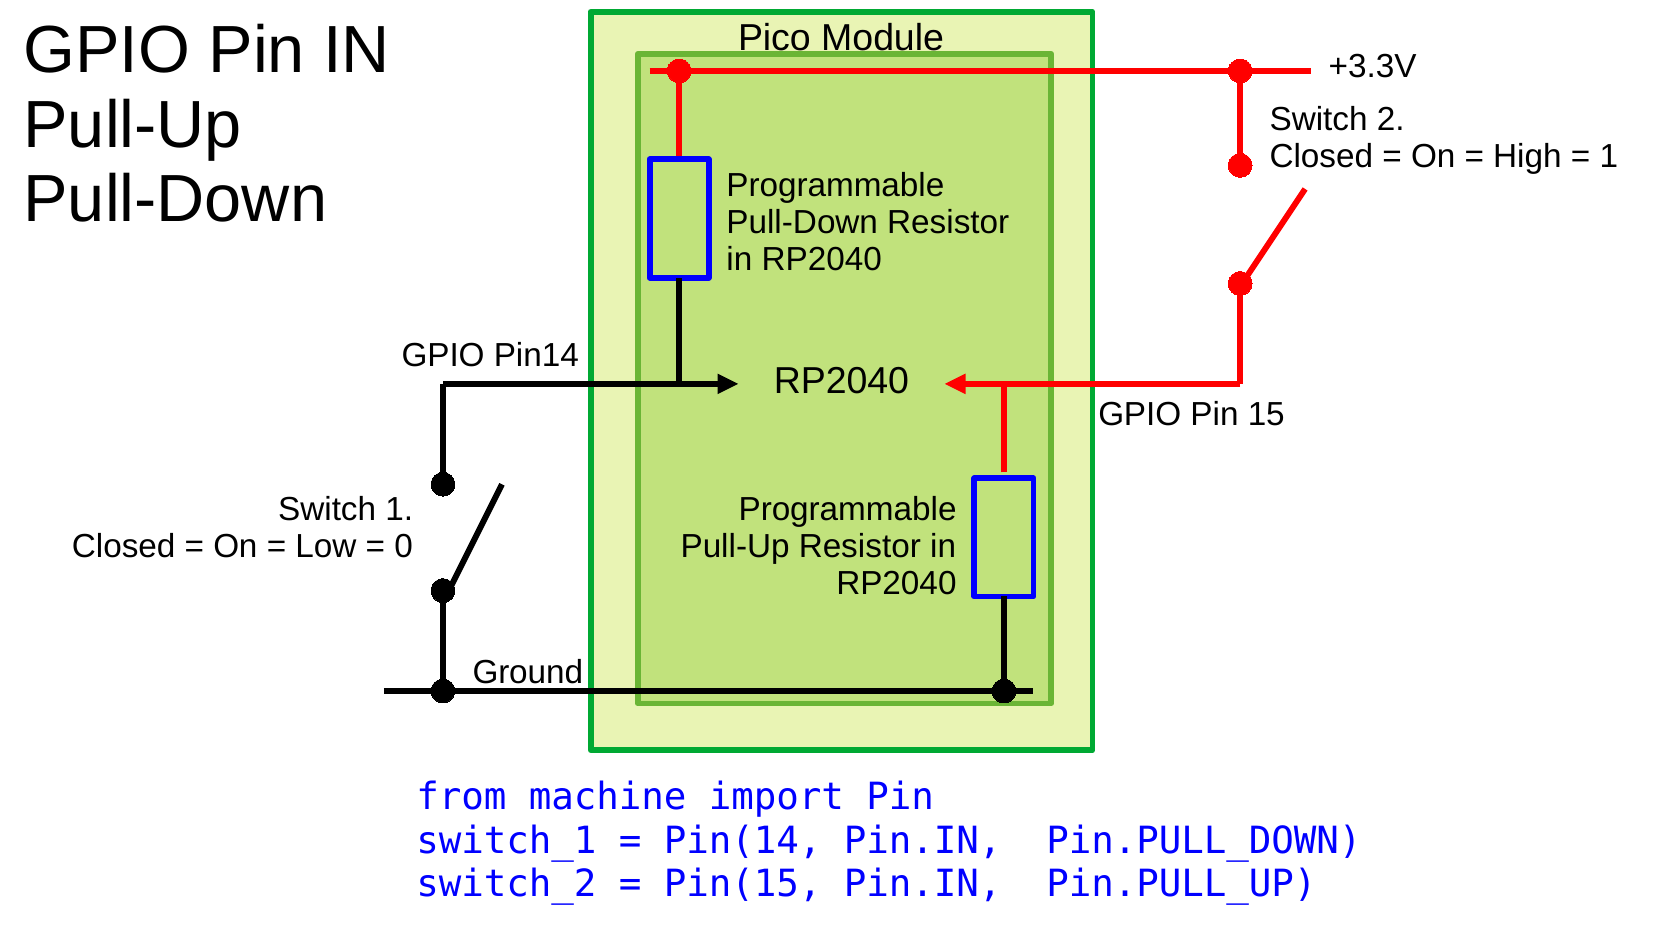

# GPIO Pin IN Pull-Up Pull-Down
RP2040
Pico Module
+3.3V
Switch 2.
Closed = On = High = 1
Programmable
Pull-Down Resistor in RP2040
GPIO Pin14
GPIO Pin 15
Switch 1.
Closed = On = Low = 0
Programmable
Pull-Up Resistor in RP2040
Ground
from machine import Pin
switch_1 = Pin(14, Pin.IN, Pin.PULL_DOWN)
switch_2 = Pin(15, Pin.IN, Pin.PULL_UP)